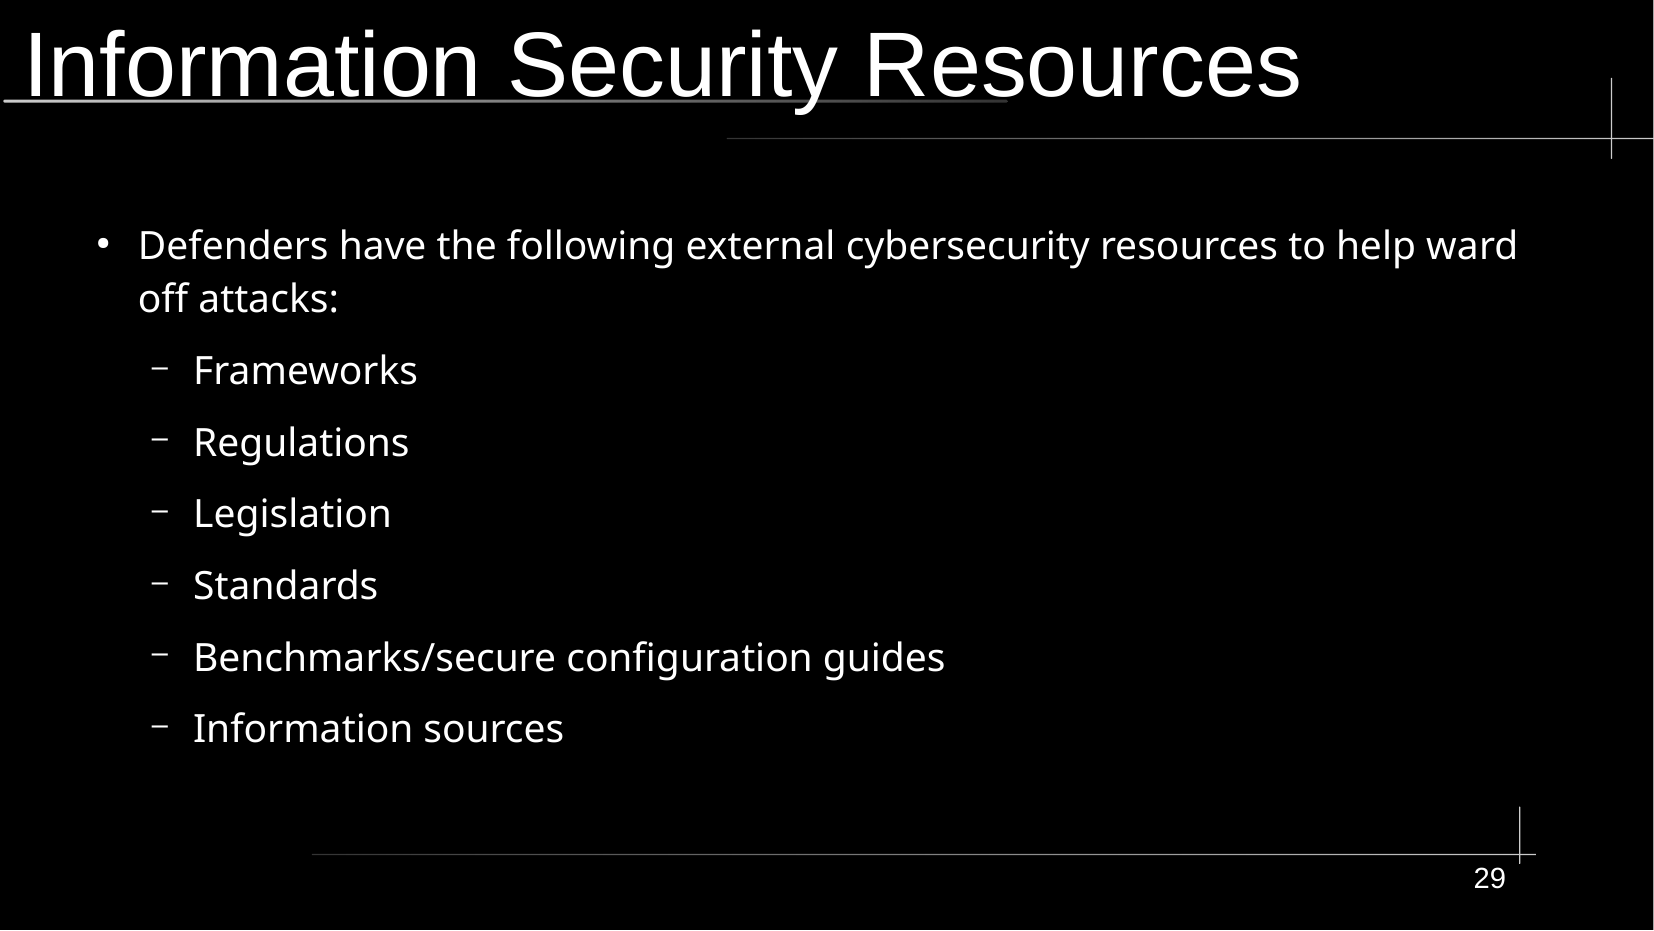

# Information Security Resources
Defenders have the following external cybersecurity resources to help ward off attacks:
Frameworks
Regulations
Legislation
Standards
Benchmarks/secure configuration guides
Information sources
29